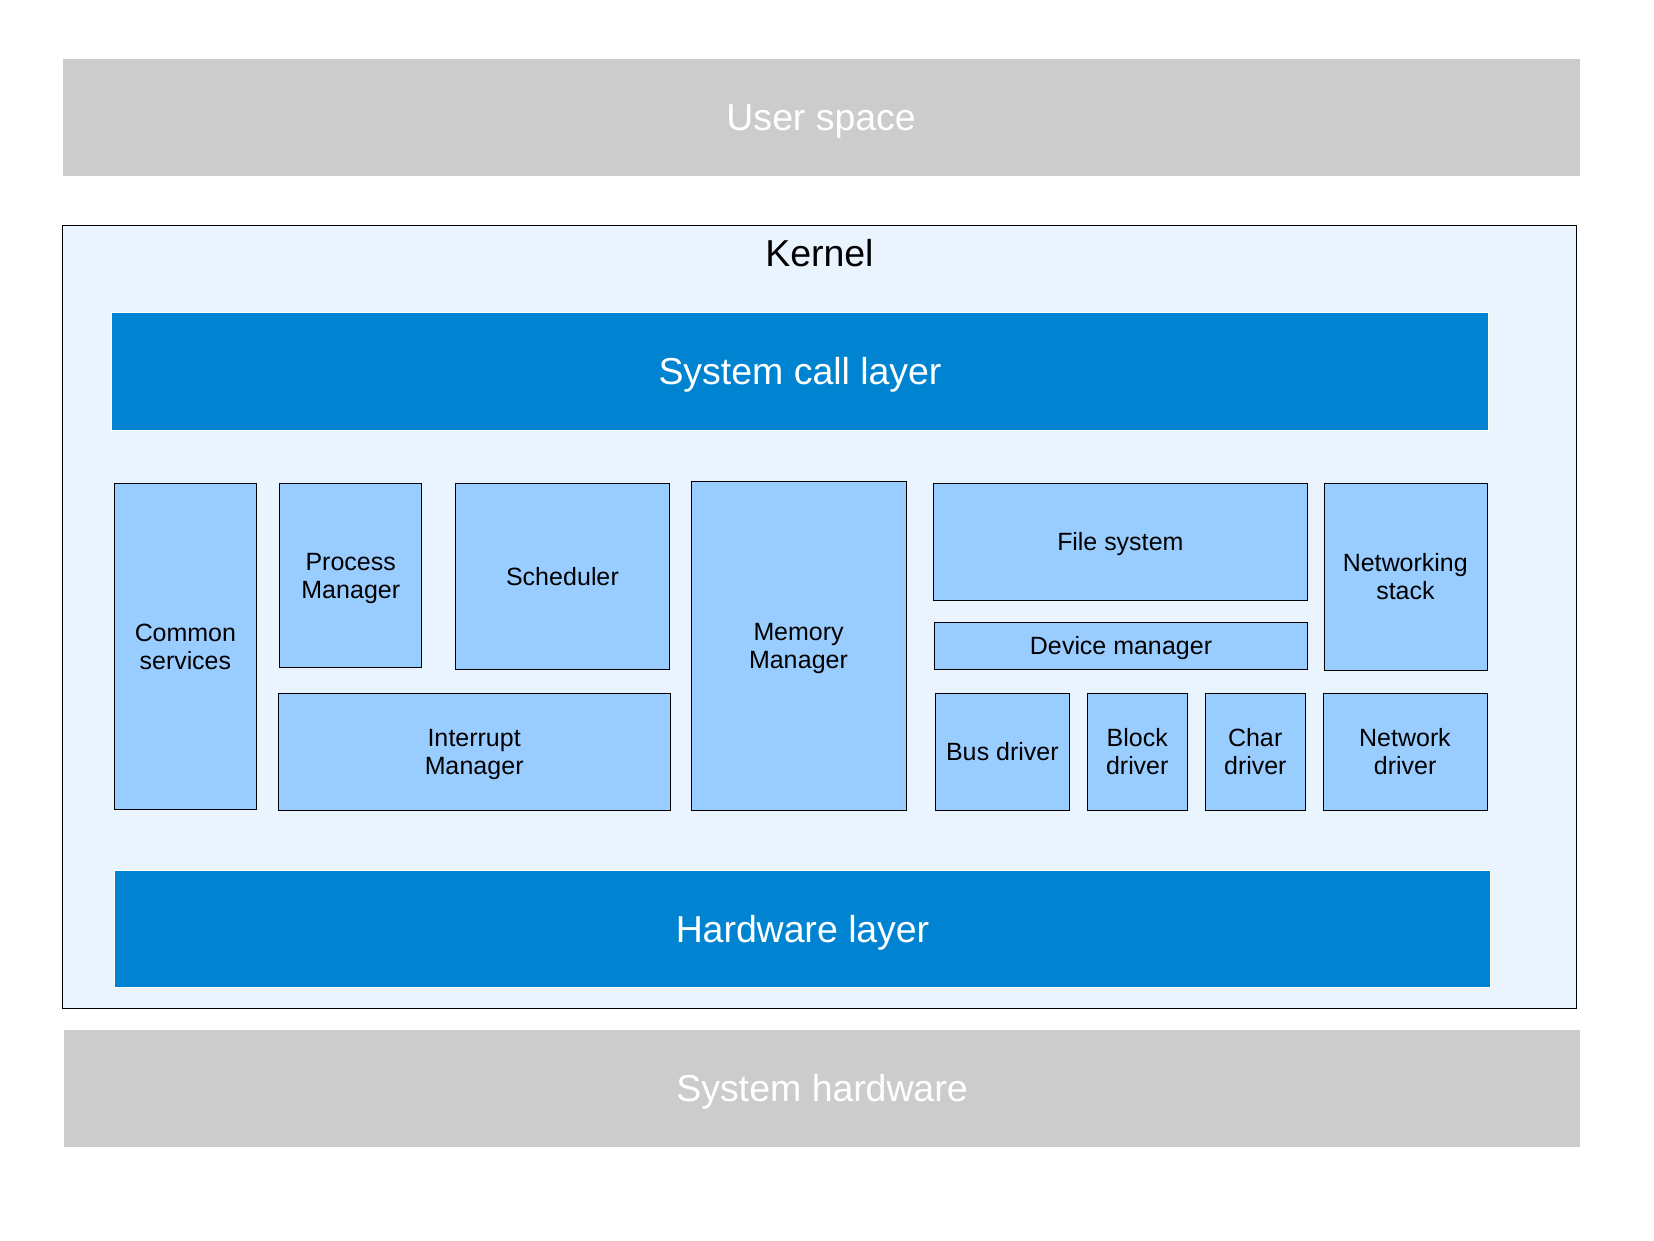

User space
Kernel
System call layer
Memory
Manager
Networking
stack
Common
services
Process
Manager
Scheduler
File system
Device manager
Network
driver
Char
driver
Interrupt
Manager
Bus driver
Block
driver
Hardware layer
System hardware